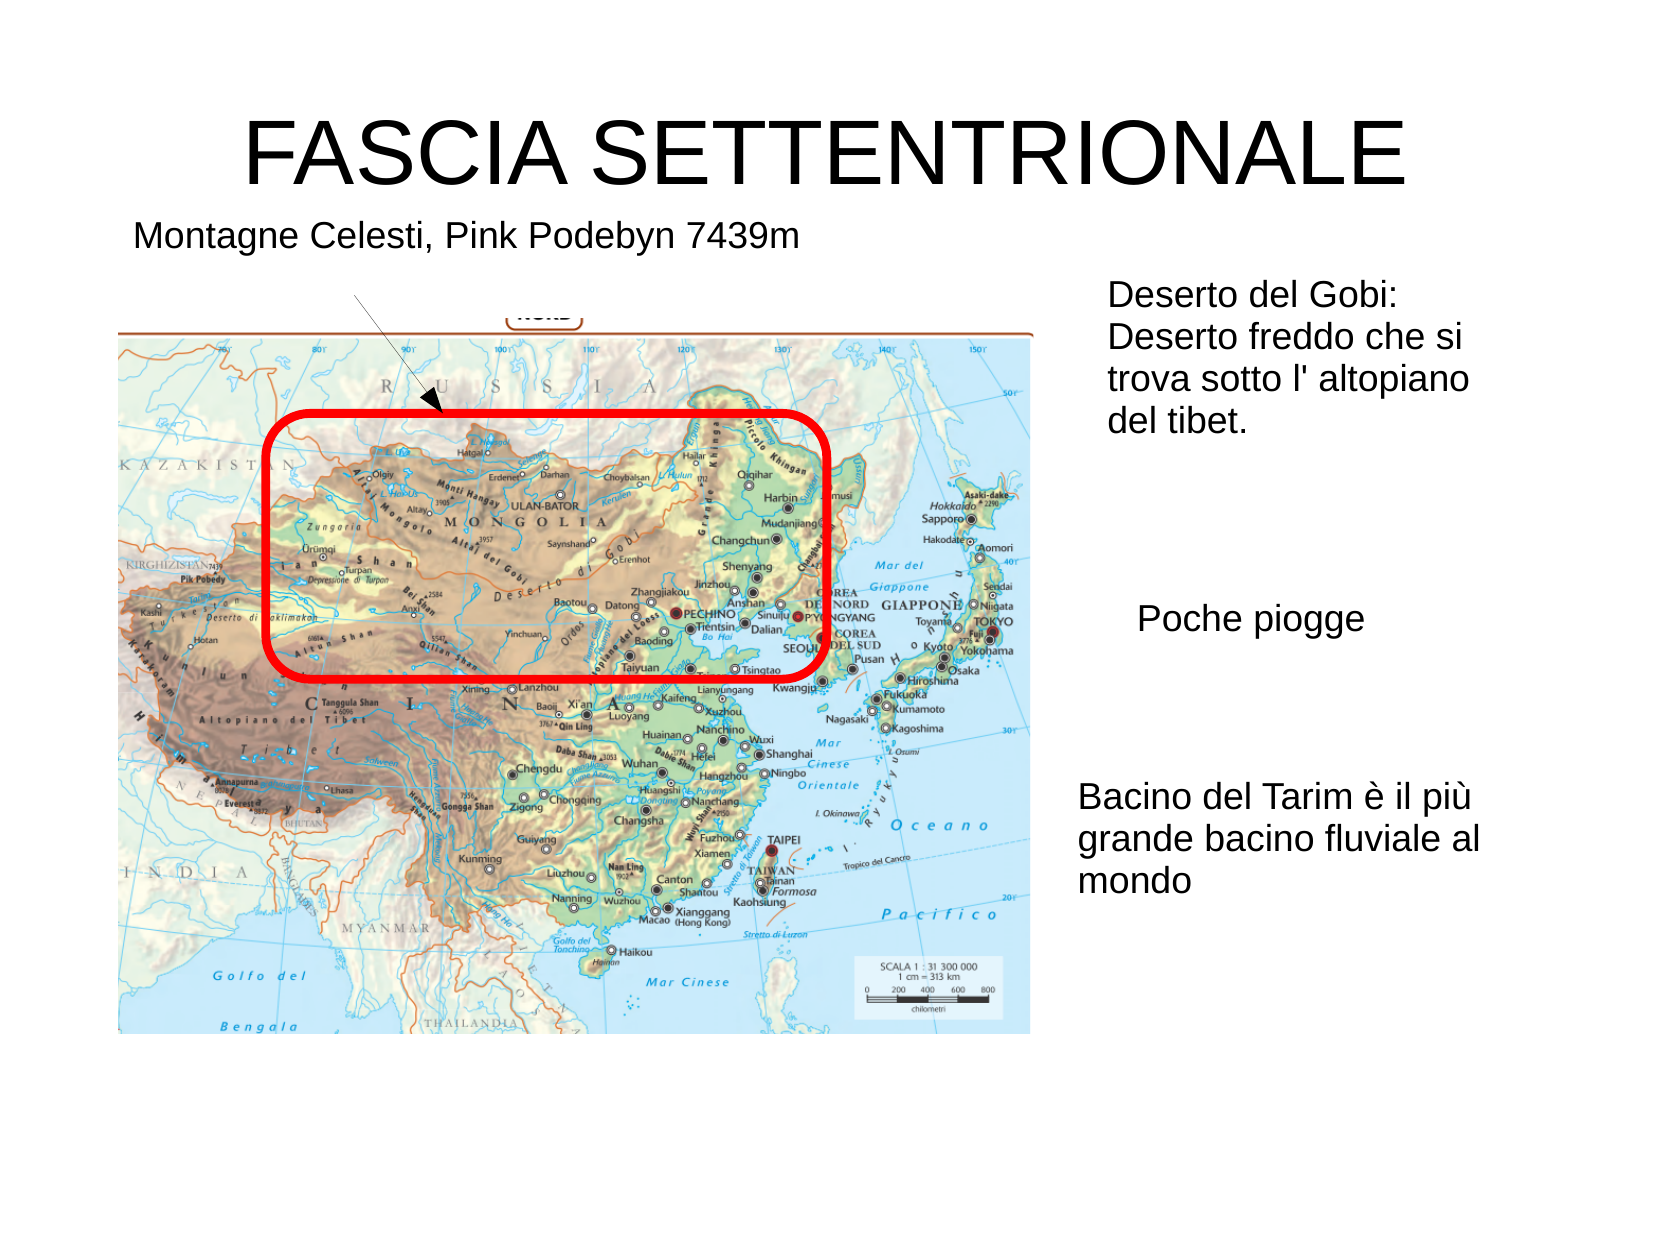

# FASCIA SETTENTRIONALE
Montagne Celesti, Pink Podebyn 7439m
Deserto del Gobi:
Deserto freddo che si trova sotto l' altopiano del tibet.
Poche piogge
Bacino del Tarim è il più grande bacino fluviale al mondo